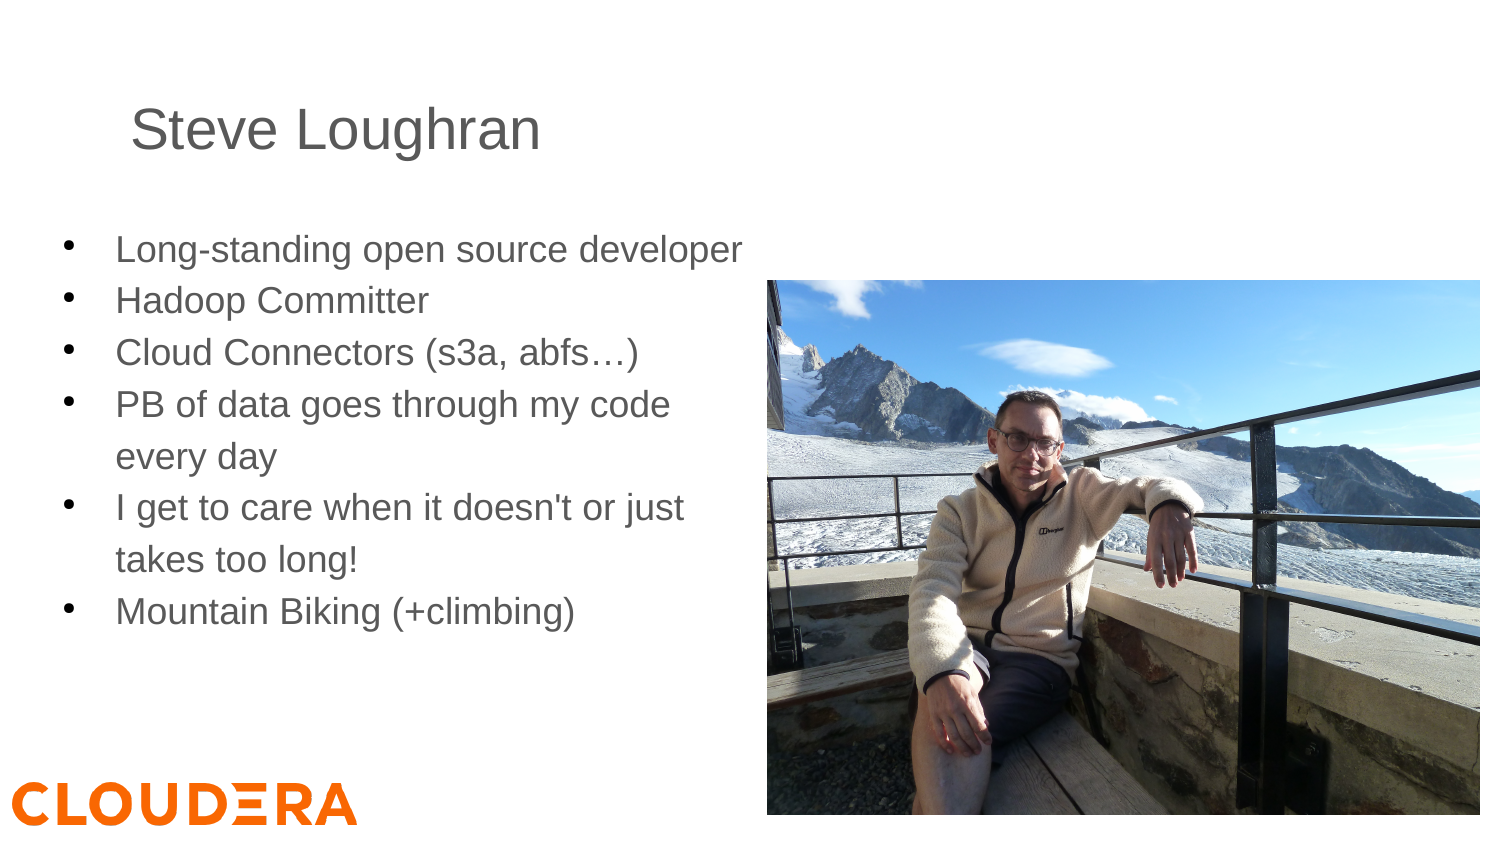

# Steve Loughran
Long-standing open source developer
Hadoop Committer
Cloud Connectors (s3a, abfs…)
PB of data goes through my code every day
I get to care when it doesn't or just takes too long!
Mountain Biking (+climbing)